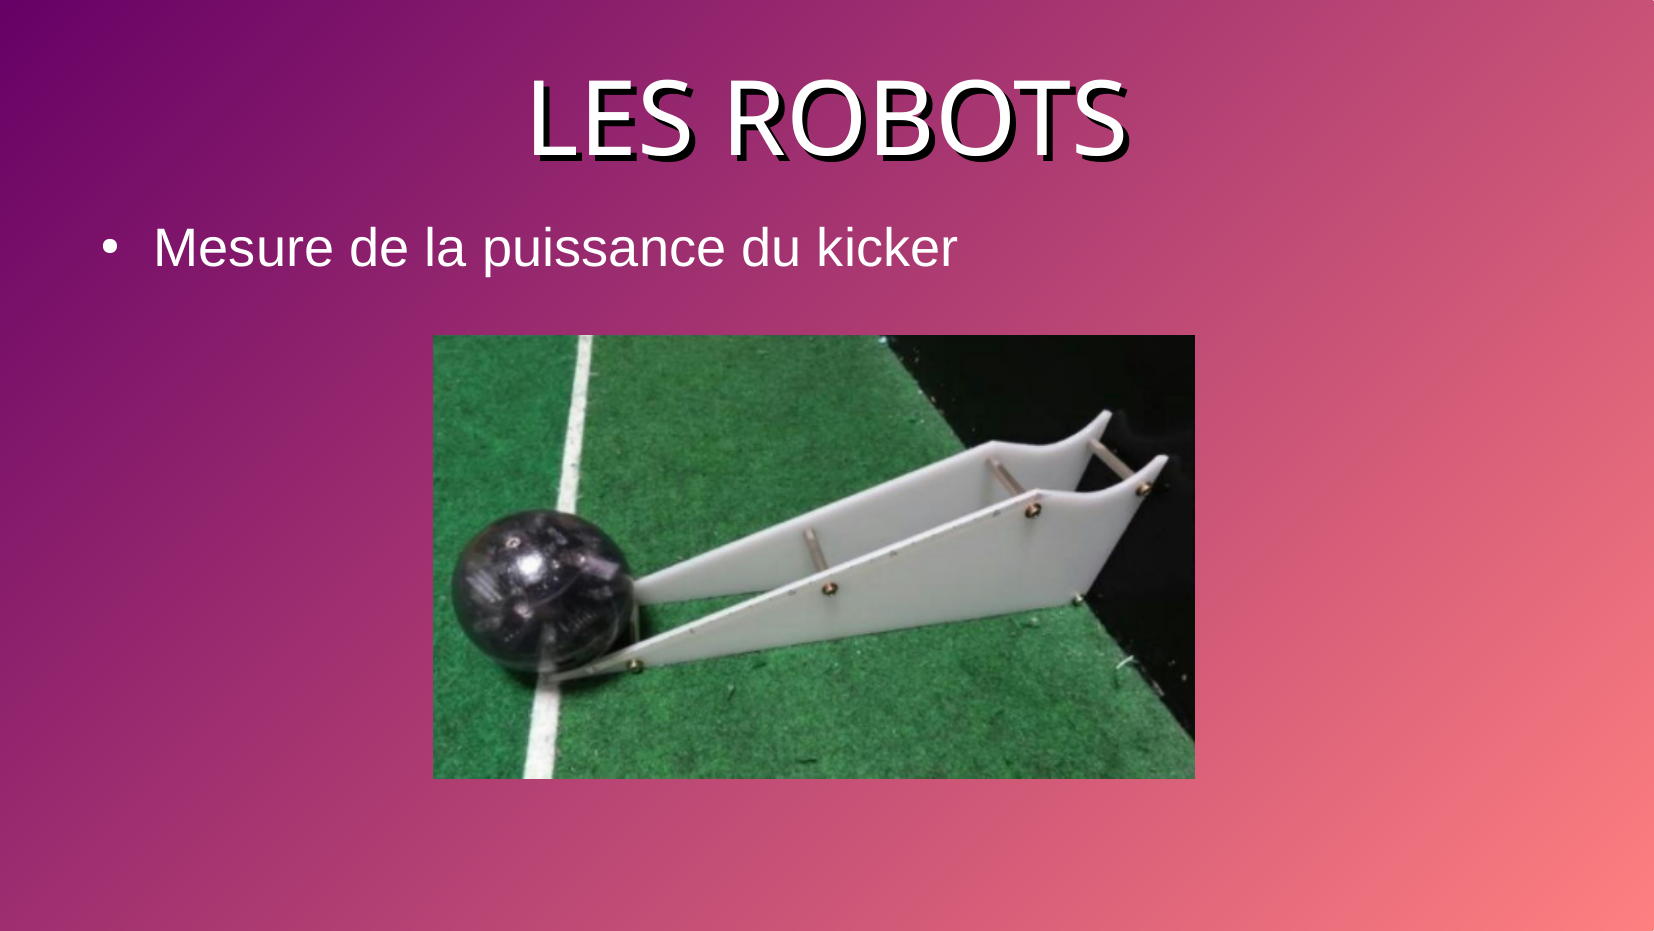

# LES ROBOTS
Mesure de la puissance du kicker